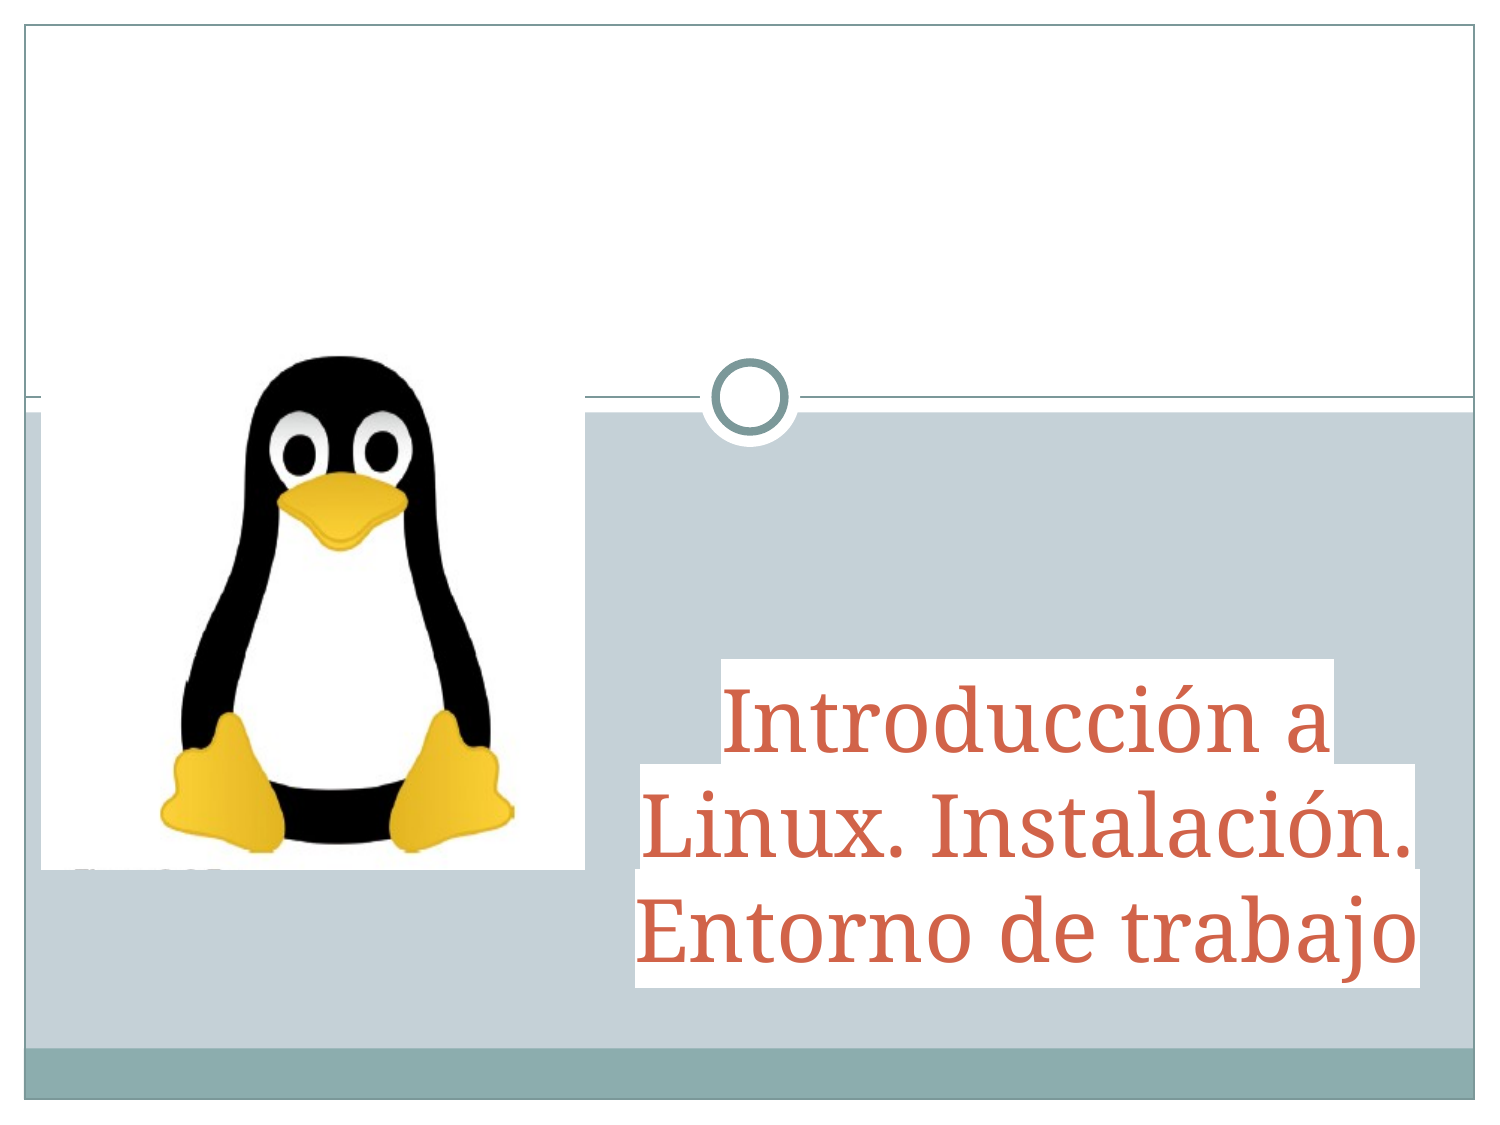

# Introducción a Linux. Instalación. Entorno de trabajo